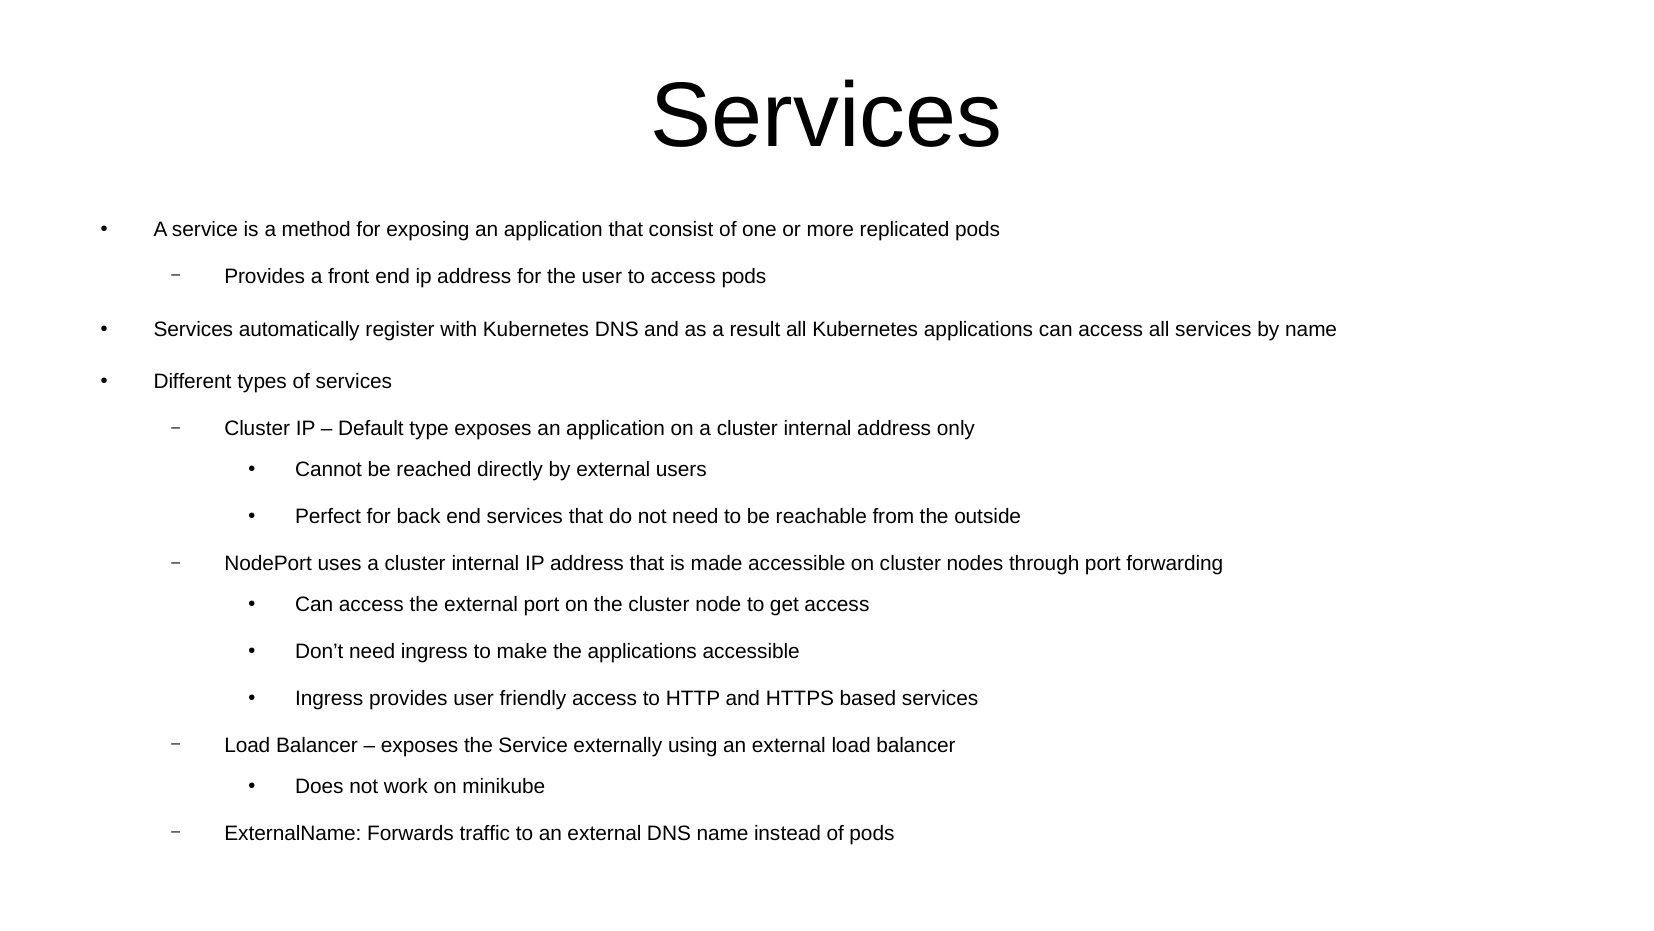

# Services
A service is a method for exposing an application that consist of one or more replicated pods
Provides a front end ip address for the user to access pods
Services automatically register with Kubernetes DNS and as a result all Kubernetes applications can access all services by name
Different types of services
Cluster IP – Default type exposes an application on a cluster internal address only
Cannot be reached directly by external users
Perfect for back end services that do not need to be reachable from the outside
NodePort uses a cluster internal IP address that is made accessible on cluster nodes through port forwarding
Can access the external port on the cluster node to get access
Don’t need ingress to make the applications accessible
Ingress provides user friendly access to HTTP and HTTPS based services
Load Balancer – exposes the Service externally using an external load balancer
Does not work on minikube
ExternalName: Forwards traffic to an external DNS name instead of pods